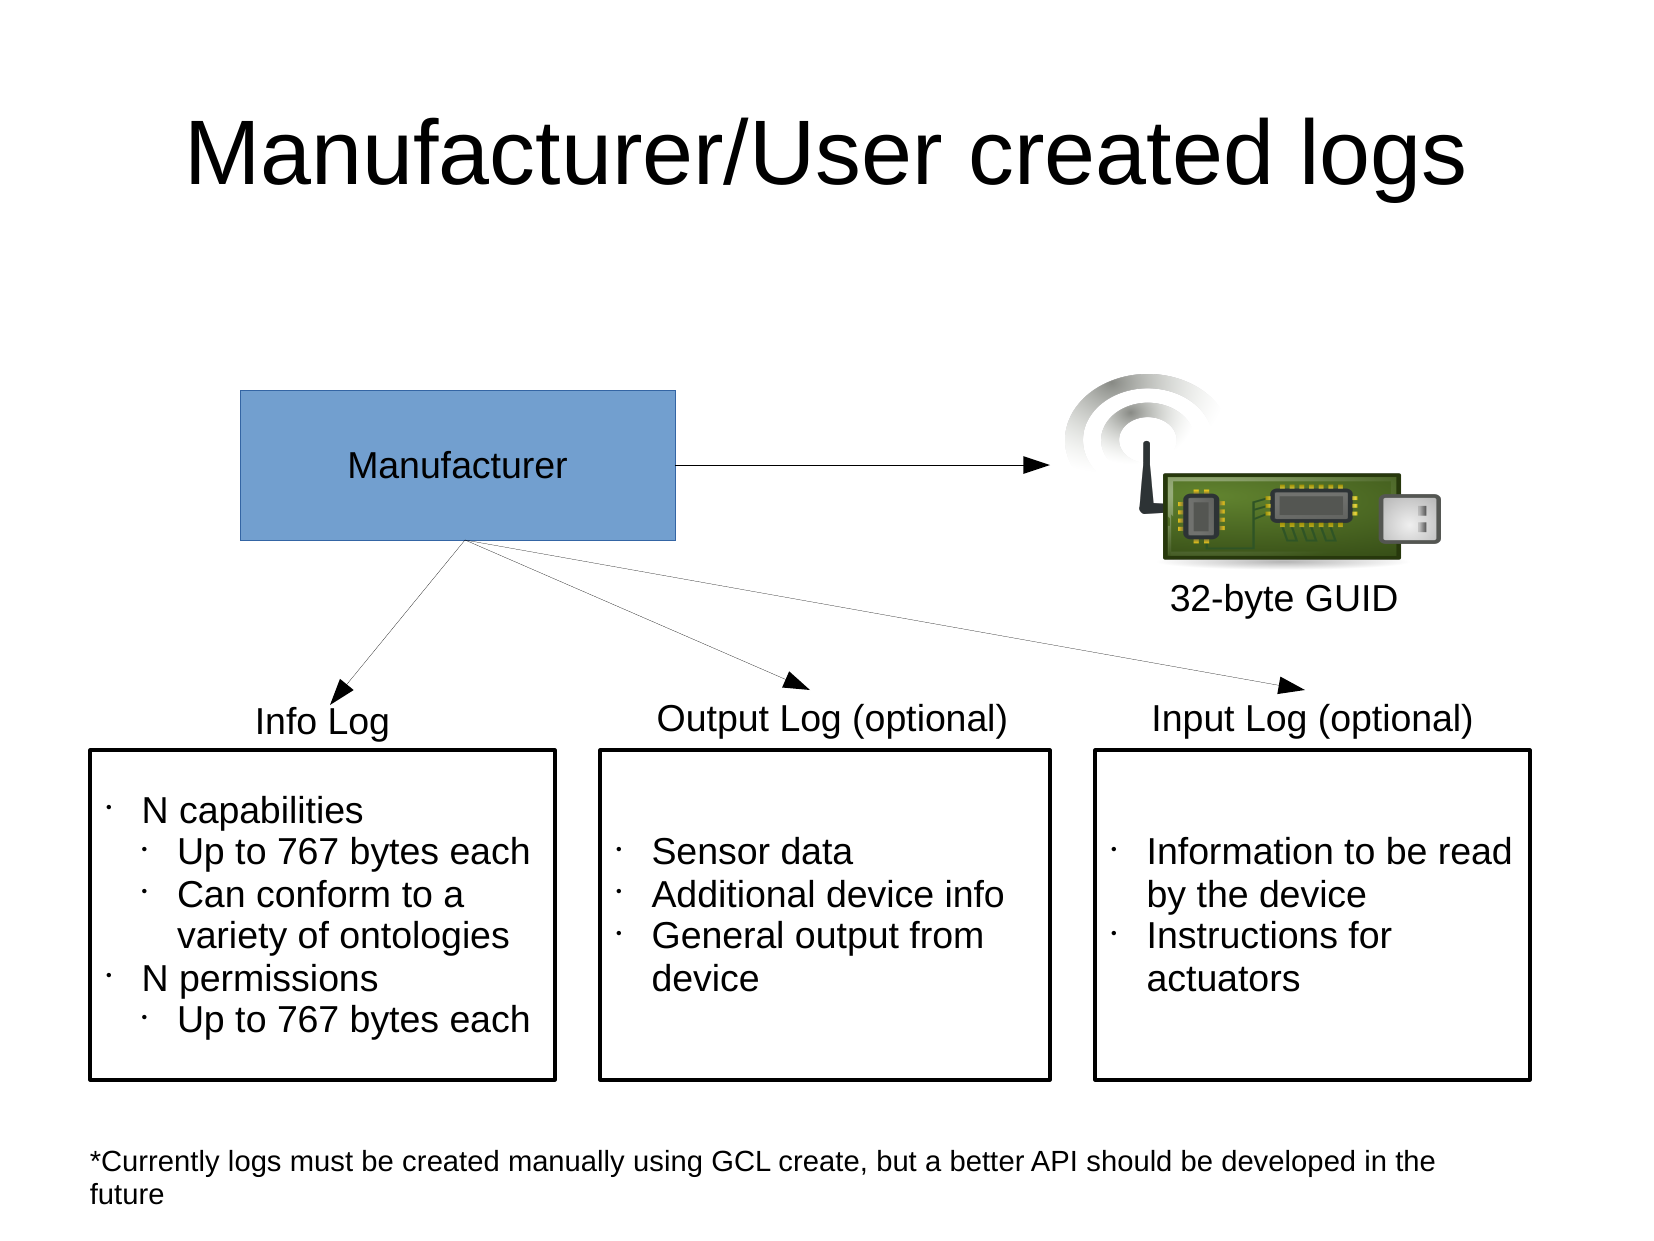

# Manufacturer/User created logs
Manufacturer
32-byte GUID
Output Log (optional)
Input Log (optional)
Info Log
N capabilities
Up to 767 bytes each
Can conform to a
variety of ontologies
N permissions
Up to 767 bytes each
Sensor data
Additional device info
General output from
device
Information to be read
by the device
Instructions for
actuators
*Currently logs must be created manually using GCL create, but a better API should be developed in the future